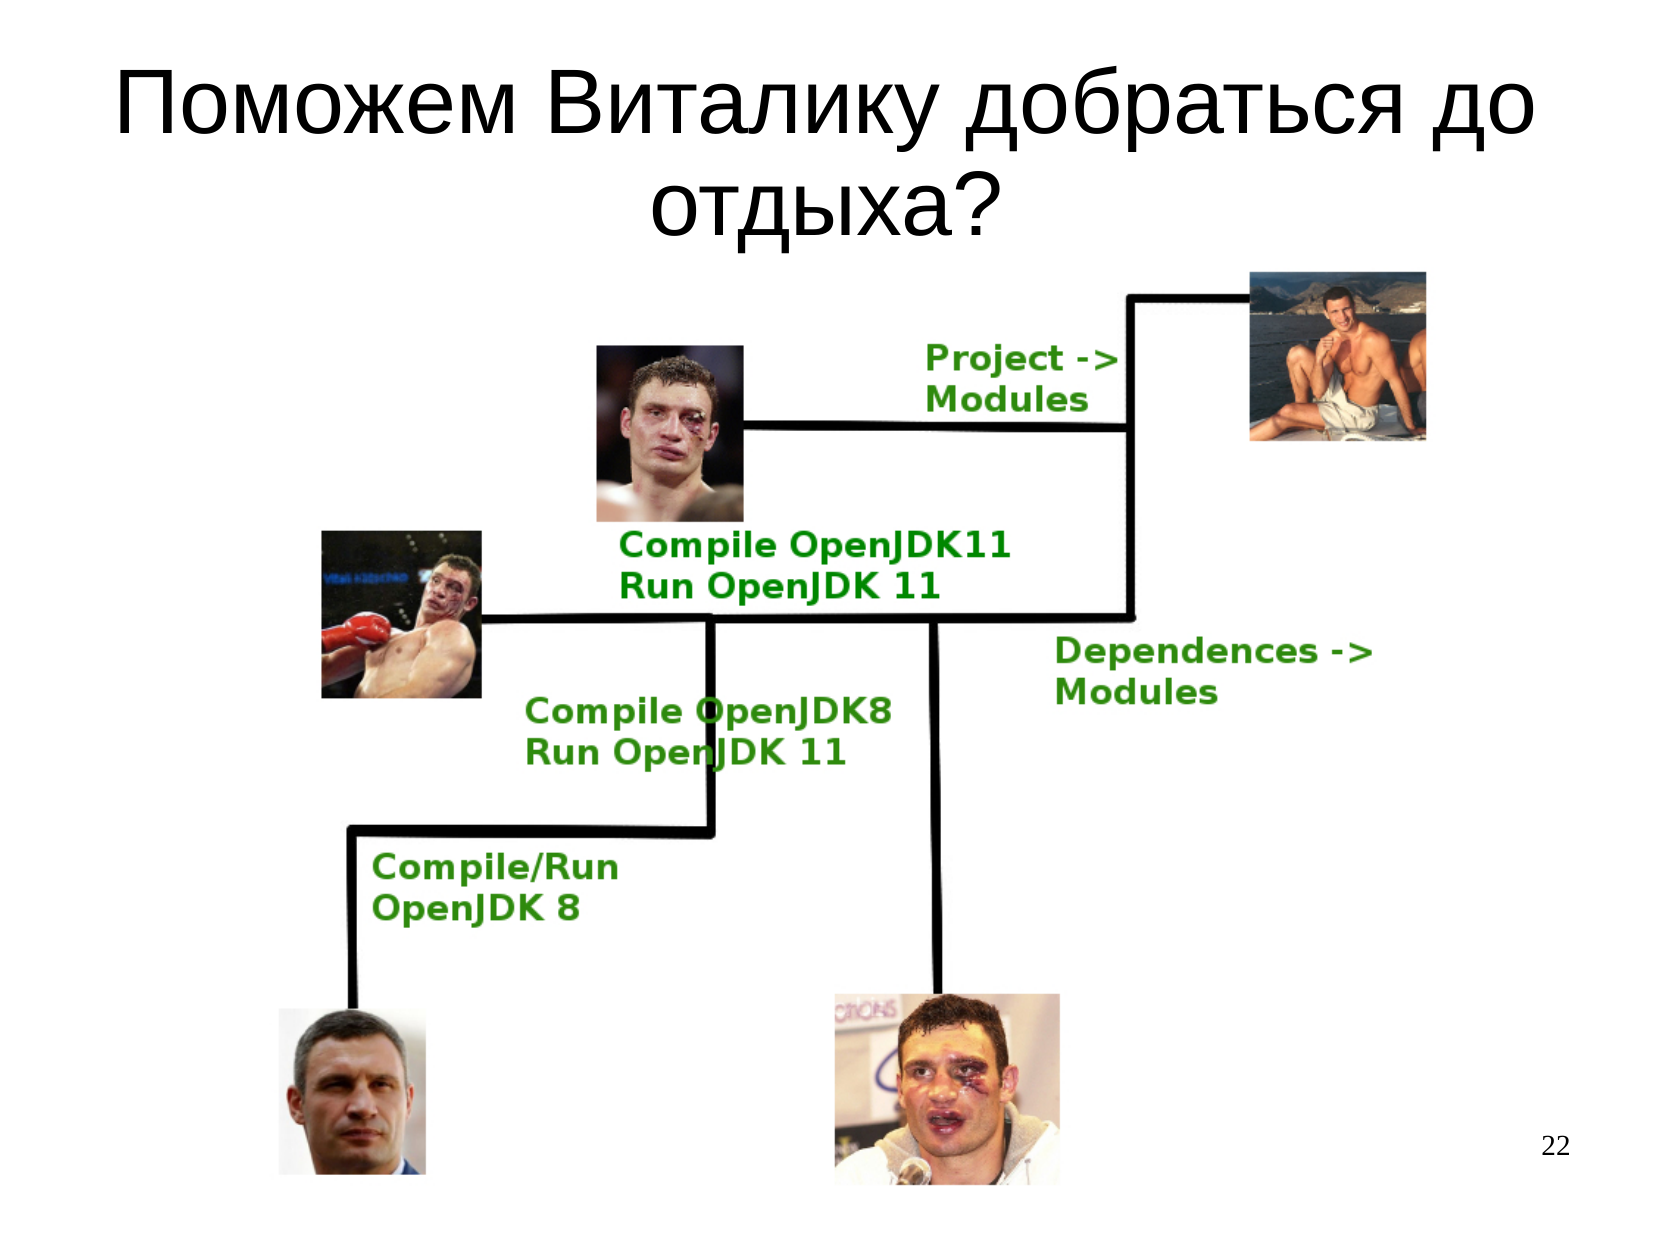

# Поможем Виталику добраться до отдыха?
22